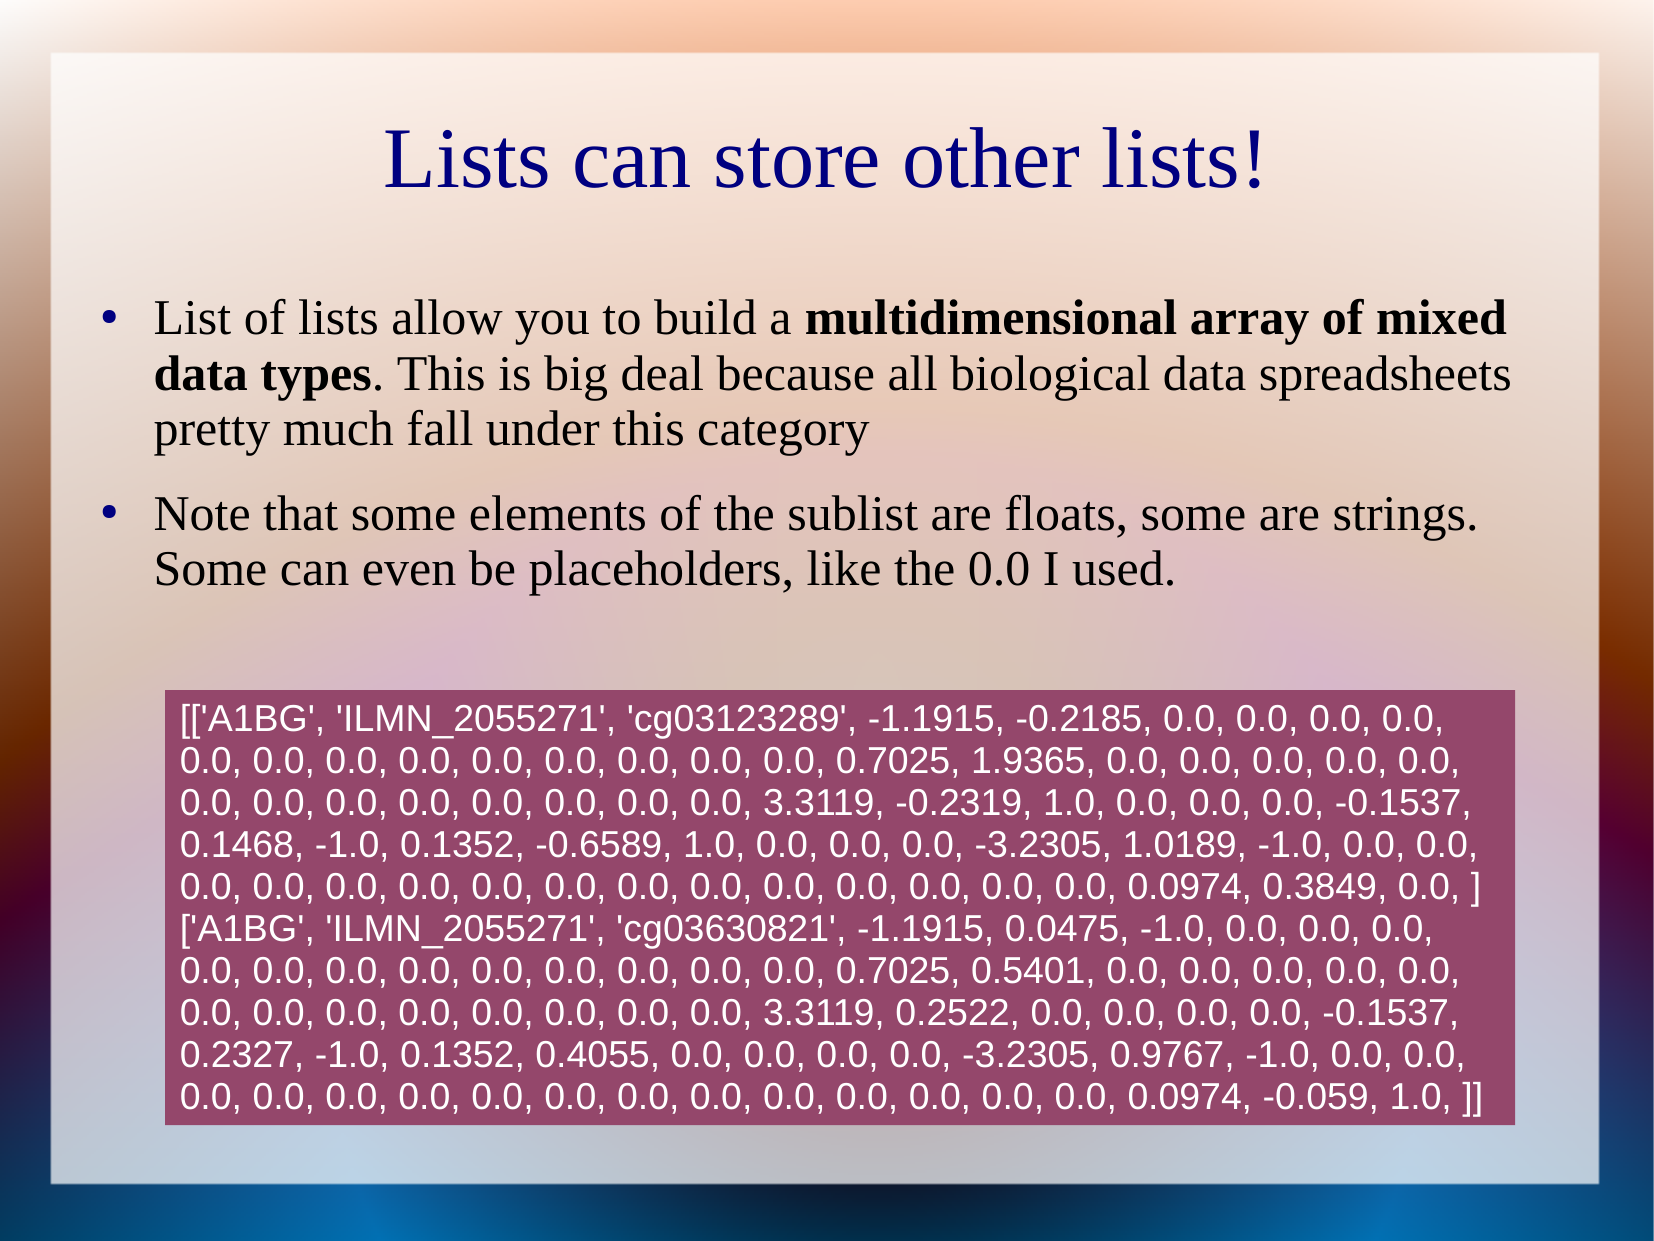

# Lists can store other lists!
List of lists allow you to build a multidimensional array of mixed data types. This is big deal because all biological data spreadsheets pretty much fall under this category
Note that some elements of the sublist are floats, some are strings. Some can even be placeholders, like the 0.0 I used.
[['A1BG', 'ILMN_2055271', 'cg03123289', -1.1915, -0.2185, 0.0, 0.0, 0.0, 0.0, 0.0, 0.0, 0.0, 0.0, 0.0, 0.0, 0.0, 0.0, 0.0, 0.7025, 1.9365, 0.0, 0.0, 0.0, 0.0, 0.0, 0.0, 0.0, 0.0, 0.0, 0.0, 0.0, 0.0, 0.0, 3.3119, -0.2319, 1.0, 0.0, 0.0, 0.0, -0.1537, 0.1468, -1.0, 0.1352, -0.6589, 1.0, 0.0, 0.0, 0.0, -3.2305, 1.0189, -1.0, 0.0, 0.0, 0.0, 0.0, 0.0, 0.0, 0.0, 0.0, 0.0, 0.0, 0.0, 0.0, 0.0, 0.0, 0.0, 0.0974, 0.3849, 0.0, ]
['A1BG', 'ILMN_2055271', 'cg03630821', -1.1915, 0.0475, -1.0, 0.0, 0.0, 0.0, 0.0, 0.0, 0.0, 0.0, 0.0, 0.0, 0.0, 0.0, 0.0, 0.7025, 0.5401, 0.0, 0.0, 0.0, 0.0, 0.0, 0.0, 0.0, 0.0, 0.0, 0.0, 0.0, 0.0, 0.0, 3.3119, 0.2522, 0.0, 0.0, 0.0, 0.0, -0.1537, 0.2327, -1.0, 0.1352, 0.4055, 0.0, 0.0, 0.0, 0.0, -3.2305, 0.9767, -1.0, 0.0, 0.0, 0.0, 0.0, 0.0, 0.0, 0.0, 0.0, 0.0, 0.0, 0.0, 0.0, 0.0, 0.0, 0.0, 0.0974, -0.059, 1.0, ]]